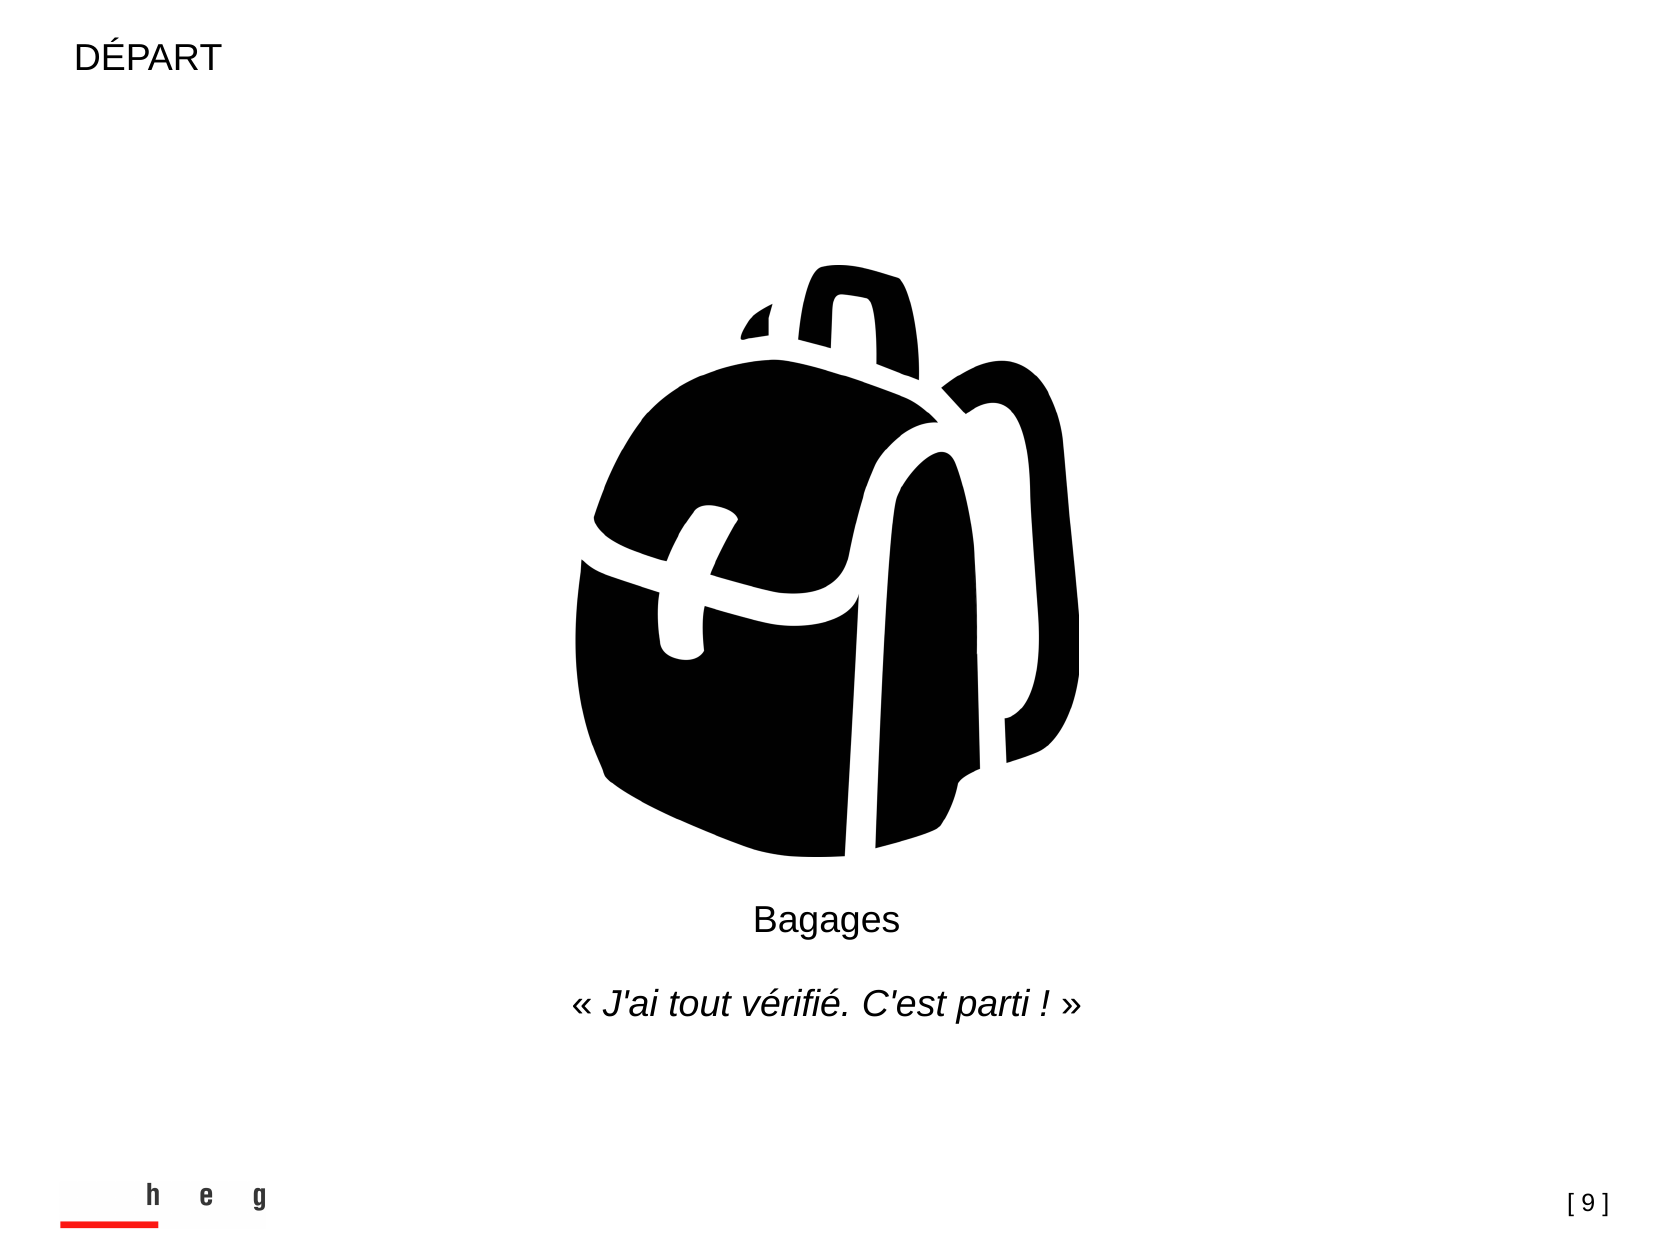

DÉPART
Bagages
« J'ai tout vérifié. C'est parti ! »